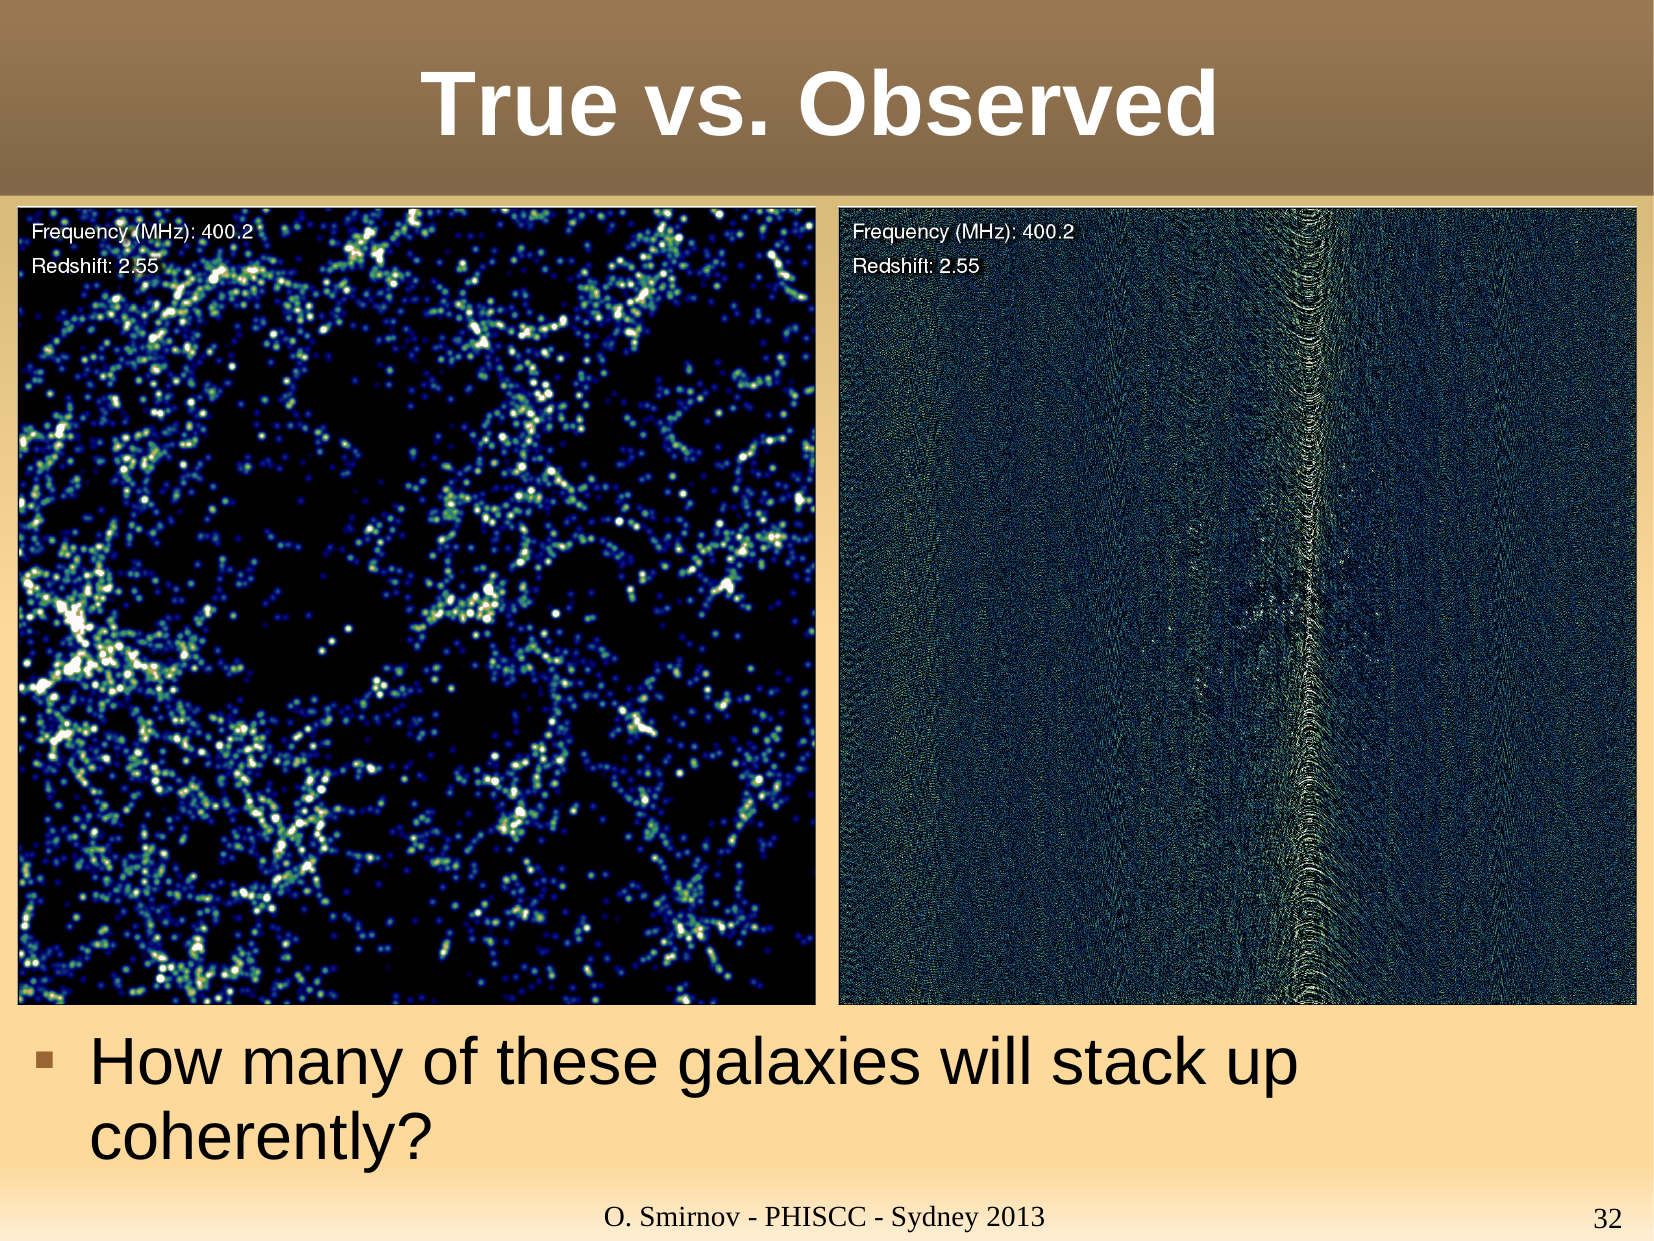

# True vs. Observed
How many of these galaxies will stack up coherently?
O. Smirnov - PHISCC - Sydney 2013
32